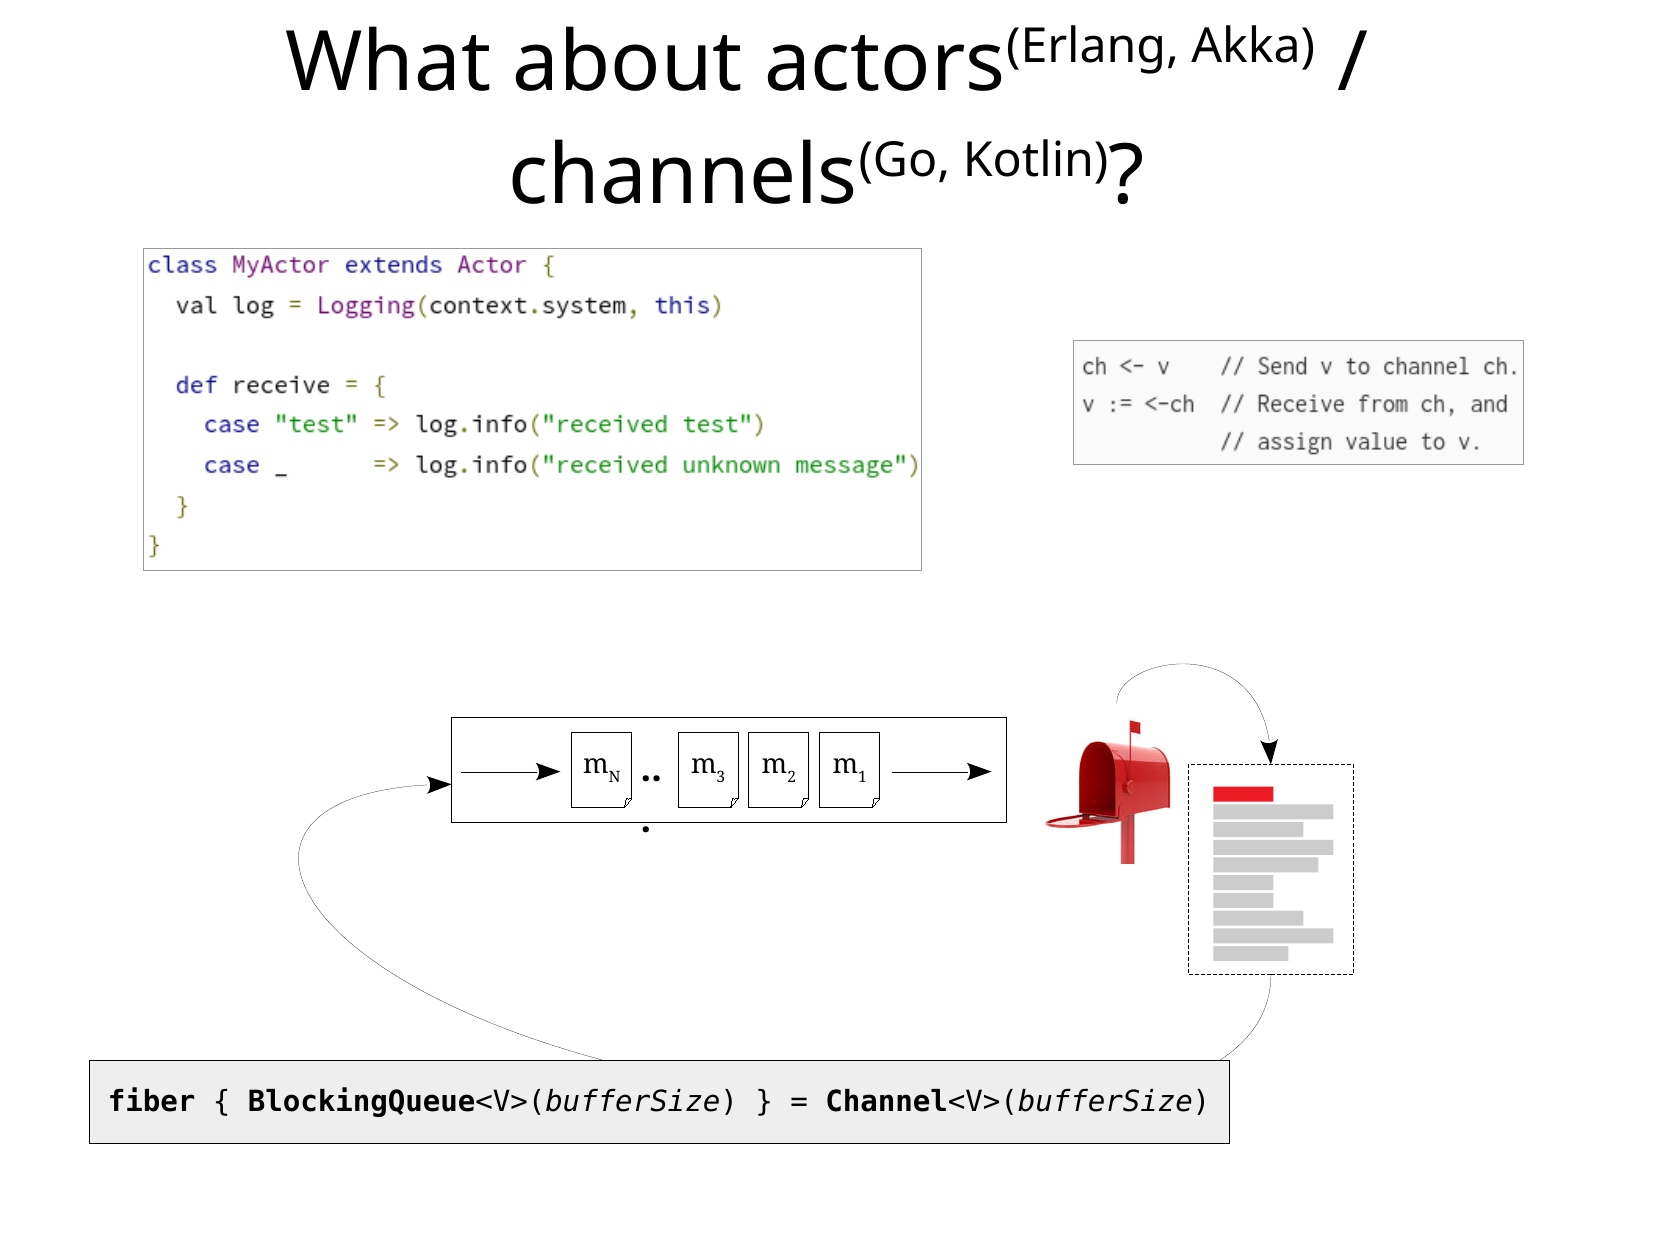

# What about actors(Erlang, Akka) / channels(Go, Kotlin)?
m1
m2
m3
mN
...
fiber { BlockingQueue<V>(bufferSize) } = Channel<V>(bufferSize)